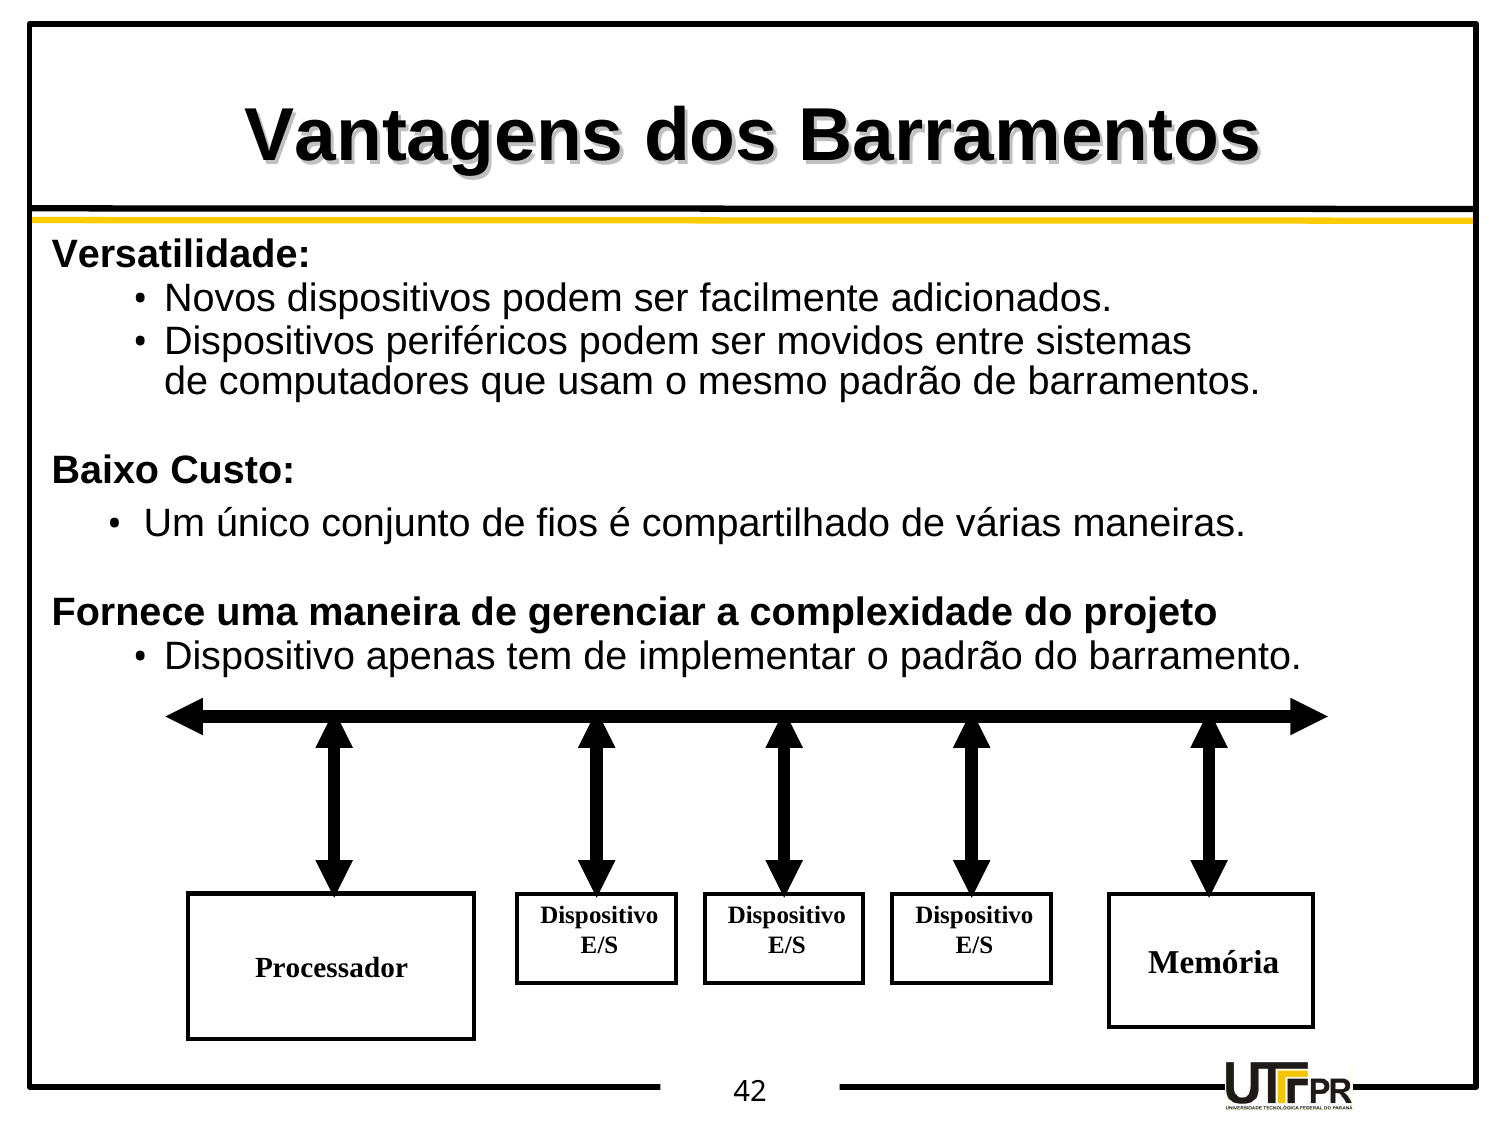

# Vantagens dos Barramentos
Versatilidade:
Novos dispositivos podem ser facilmente adicionados.
Dispositivos periféricos podem ser movidos entre sistemas
de computadores que usam o mesmo padrão de barramentos.
Baixo Custo:
Um único conjunto de fios é compartilhado de várias maneiras.
Fornece uma maneira de gerenciar a complexidade do projeto
Dispositivo apenas tem de implementar o padrão do barramento.
Dispositivo E/S
Dispositivo E/S
Dispositivo E/S
Processador
Memória